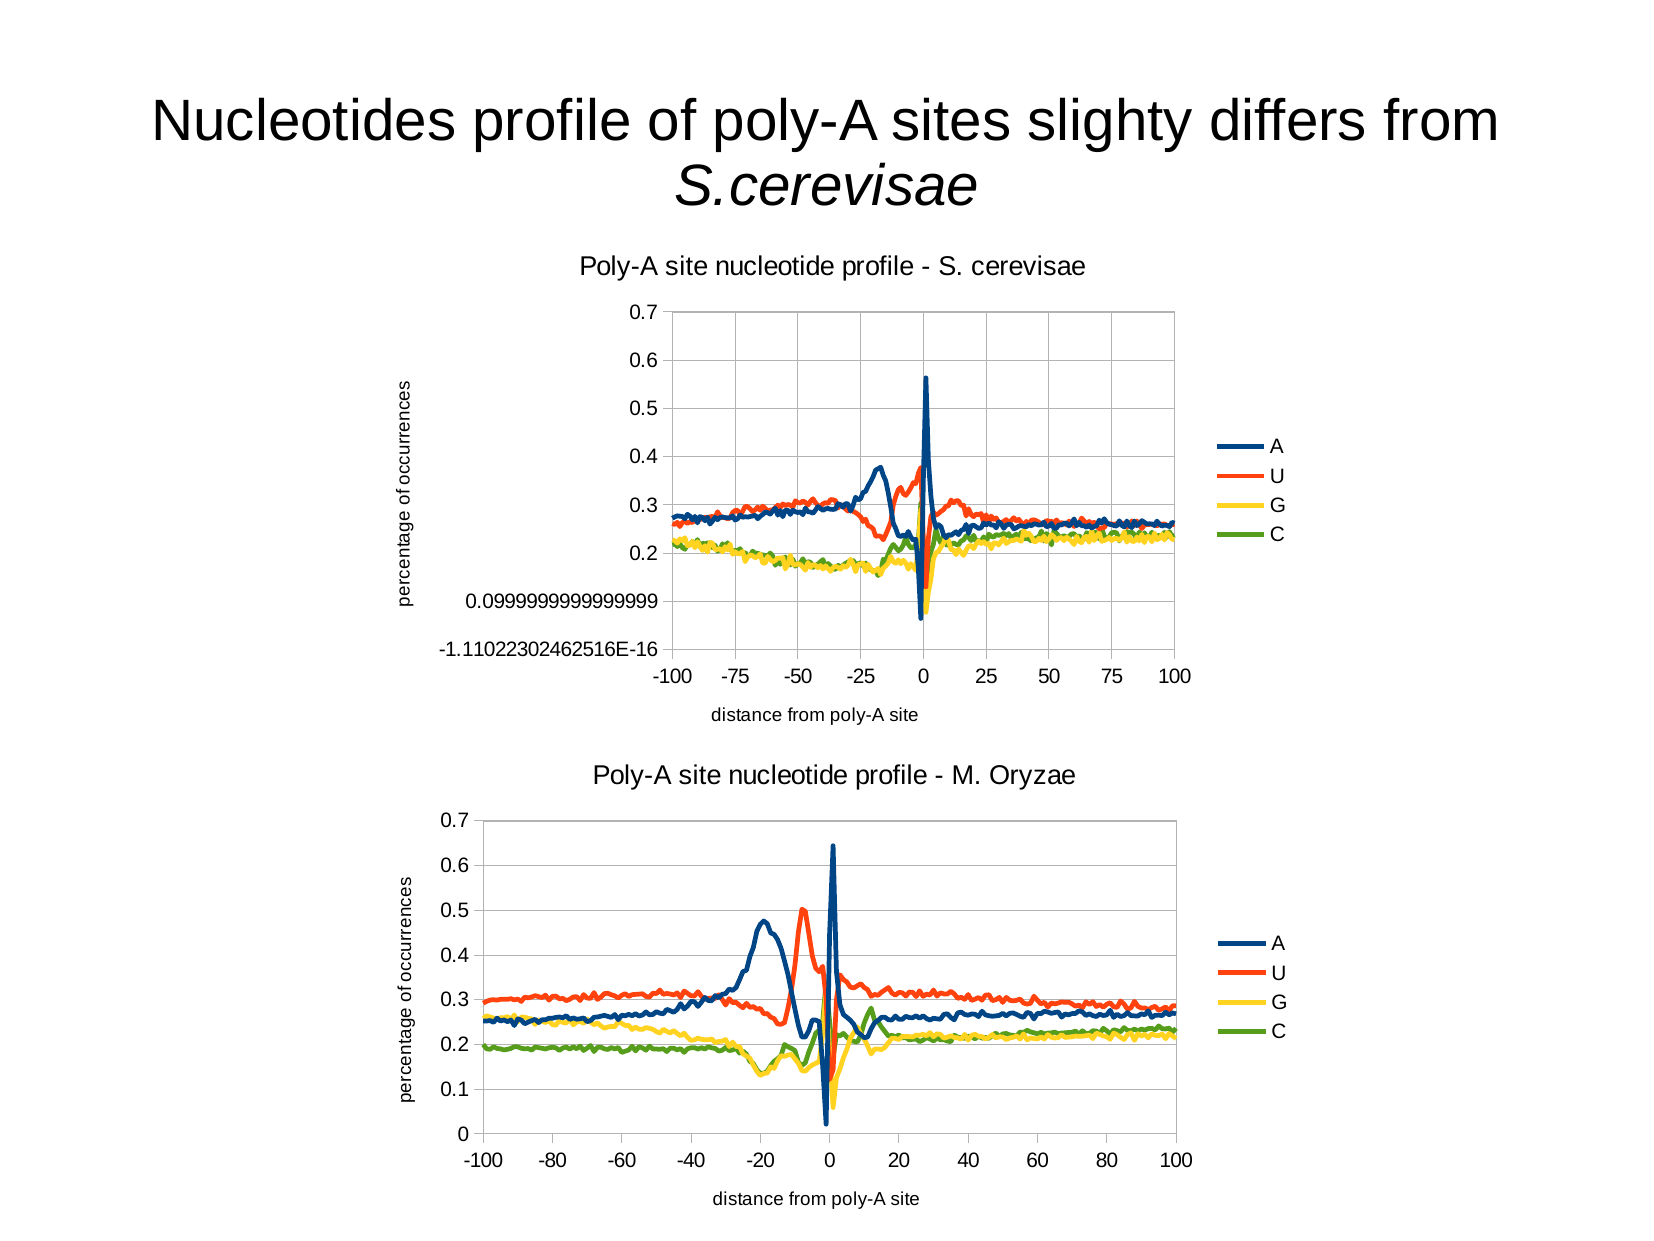

# Nucleotides profile of poly-A sites slighty differs from S.cerevisae
### Chart: Poly-A site nucleotide profile - S. cerevisae
| Category | A | U | G | C |
|---|---|---|---|---|
### Chart: Poly-A site nucleotide profile - M. Oryzae
| Category | A | U | G | C |
|---|---|---|---|---|